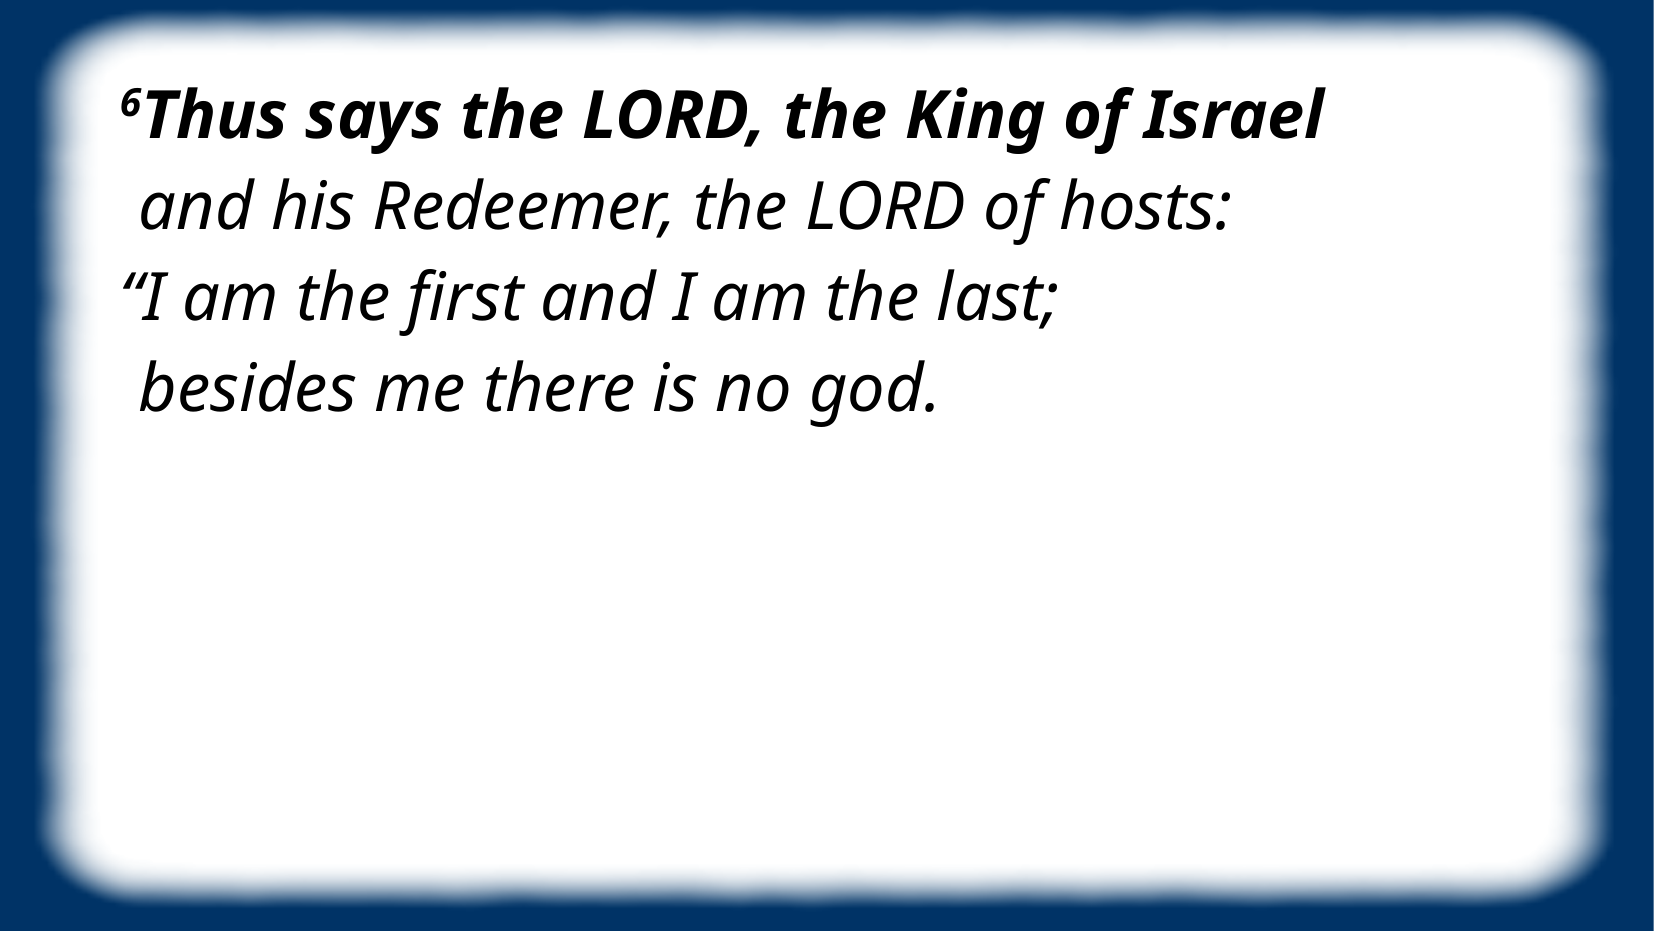

6Thus says the LORD, the King of Israel
and his Redeemer, the LORD of hosts:
“I am the first and I am the last;
besides me there is no god.